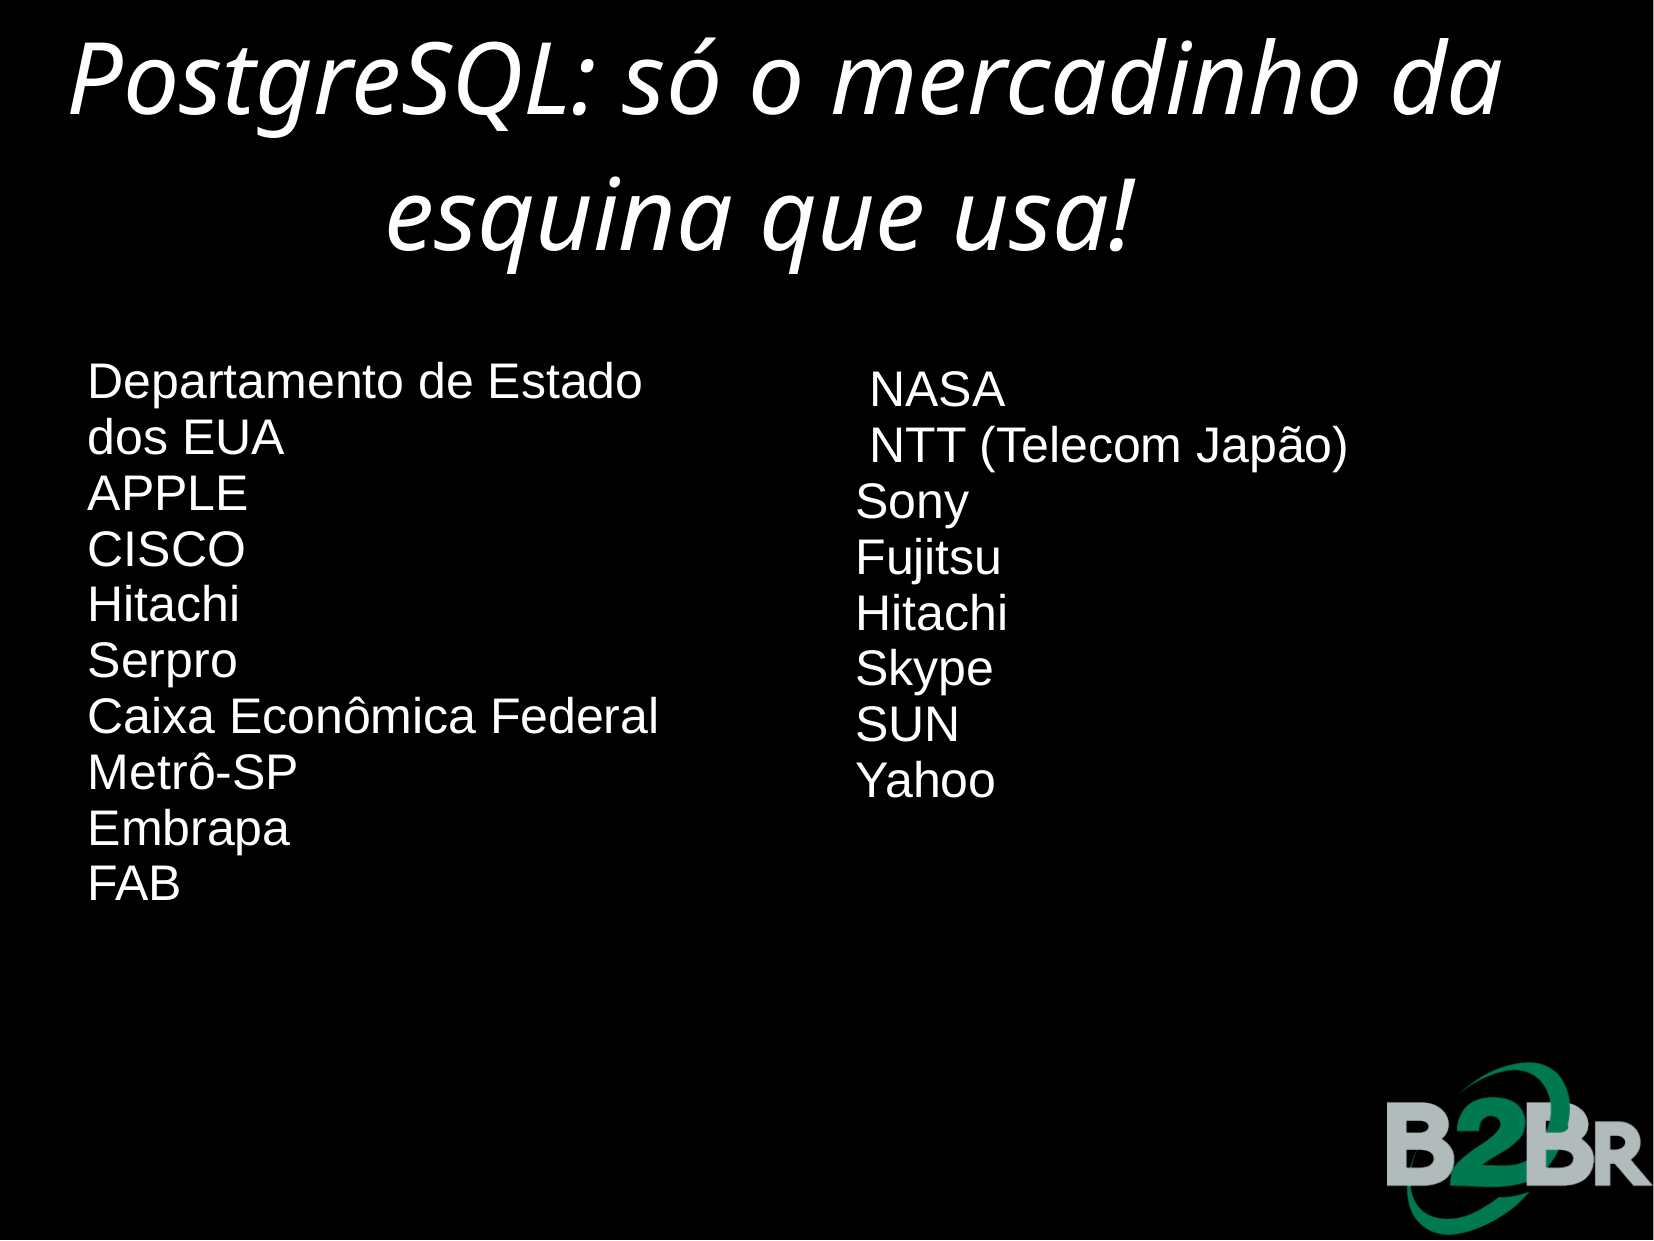

PostgreSQL: só o mercadinho da esquina que usa!
 Departamento de Estado
 dos EUA
 APPLE
 CISCO
 Hitachi
 Serpro
 Caixa Econômica Federal
 Metrô-SP
 Embrapa
 FAB
 NASA
 NTT (Telecom Japão)
 Sony
 Fujitsu
 Hitachi
 Skype
 SUN
 Yahoo